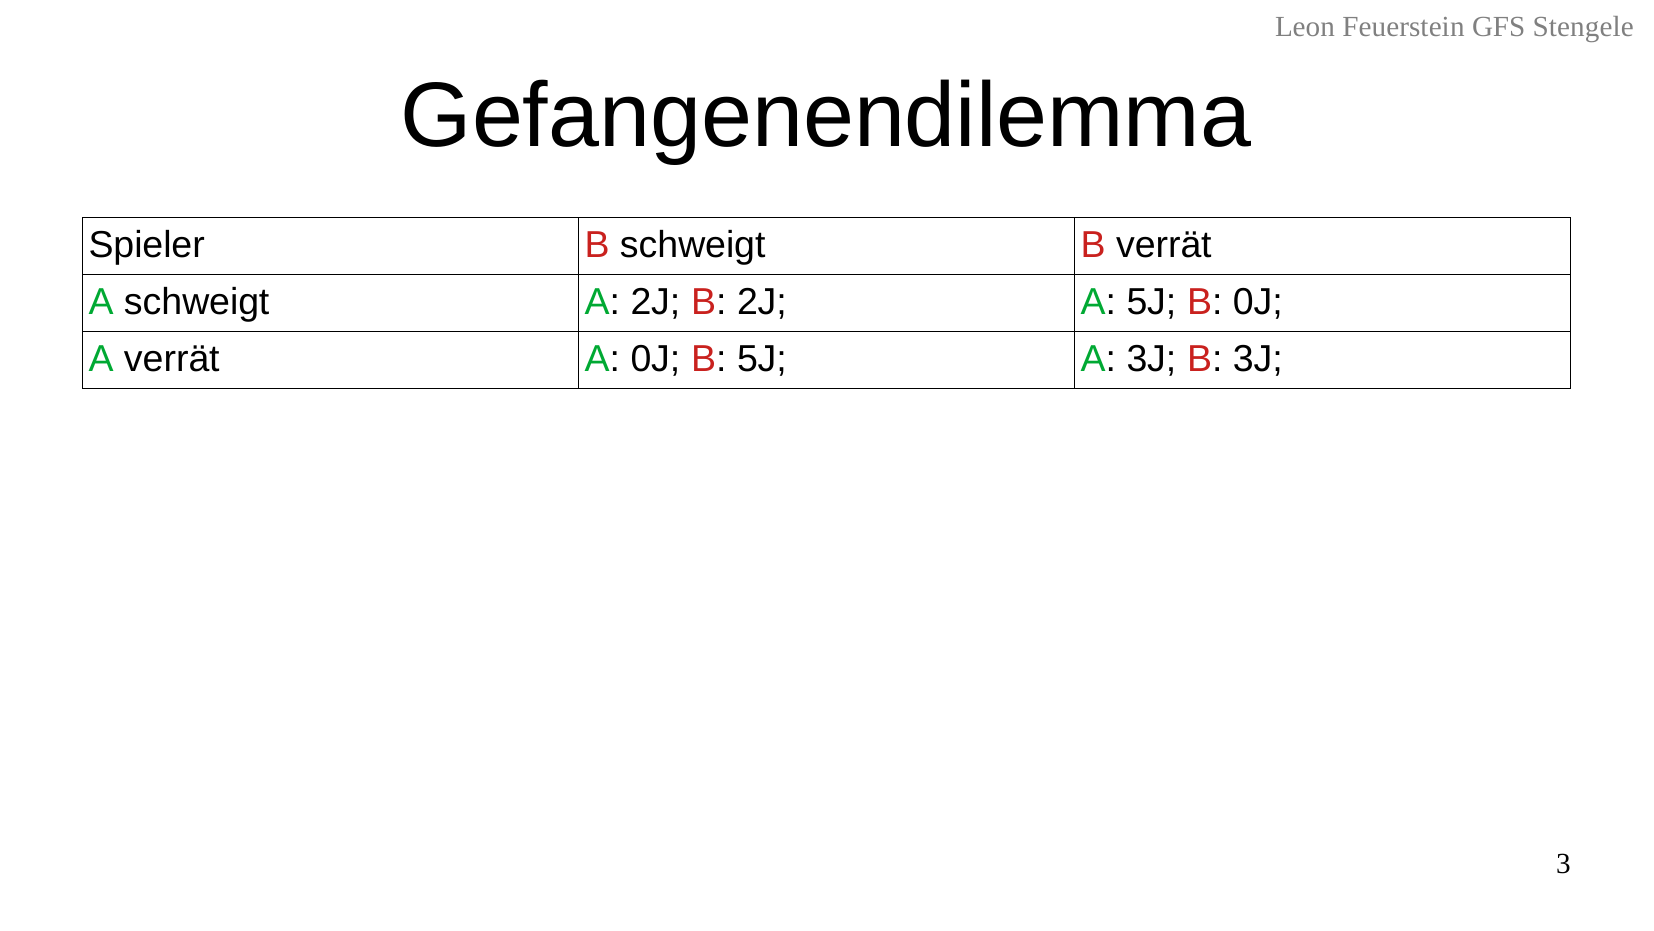

# Gefangenendilemma
| Spieler | B schweigt | B verrät |
| --- | --- | --- |
| A schweigt | A: 2J; B: 2J; | A: 5J; B: 0J; |
| A verrät | A: 0J; B: 5J; | A: 3J; B: 3J; |
3